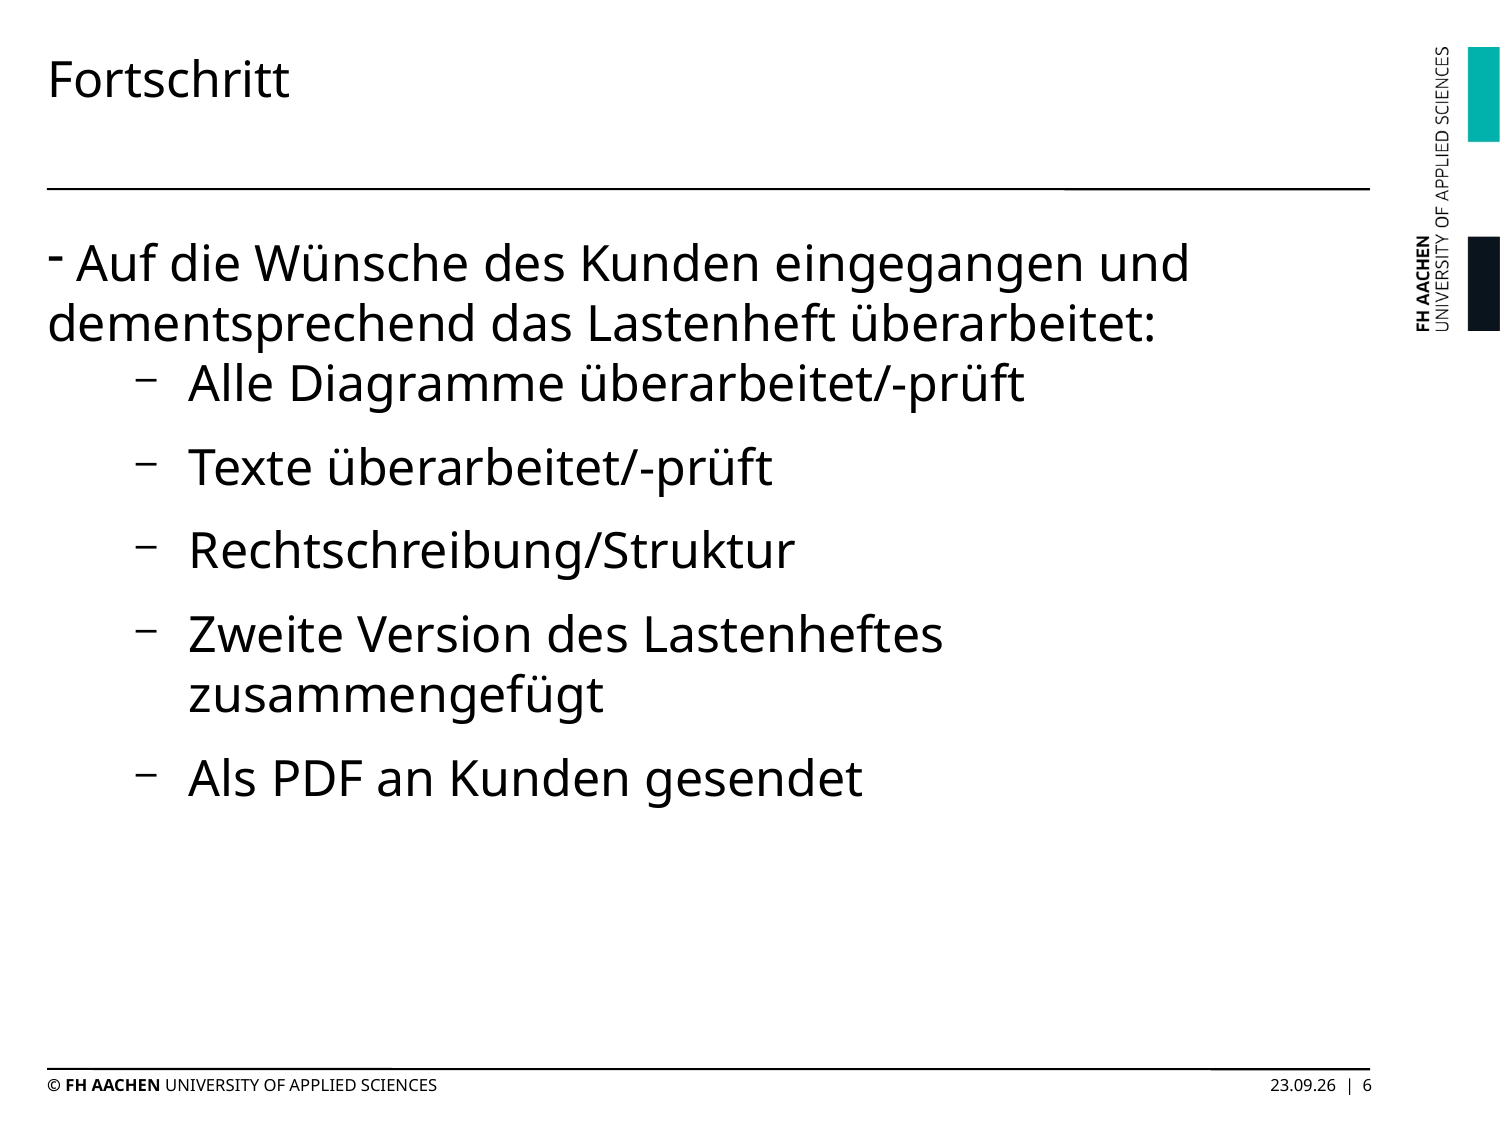

# Fortschritt
 Auf die Wünsche des Kunden eingegangen und 	dementsprechend das Lastenheft überarbeitet:
Alle Diagramme überarbeitet/-prüft
Texte überarbeitet/-prüft
Rechtschreibung/Struktur
Zweite Version des Lastenheftes zusammengefügt
Als PDF an Kunden gesendet